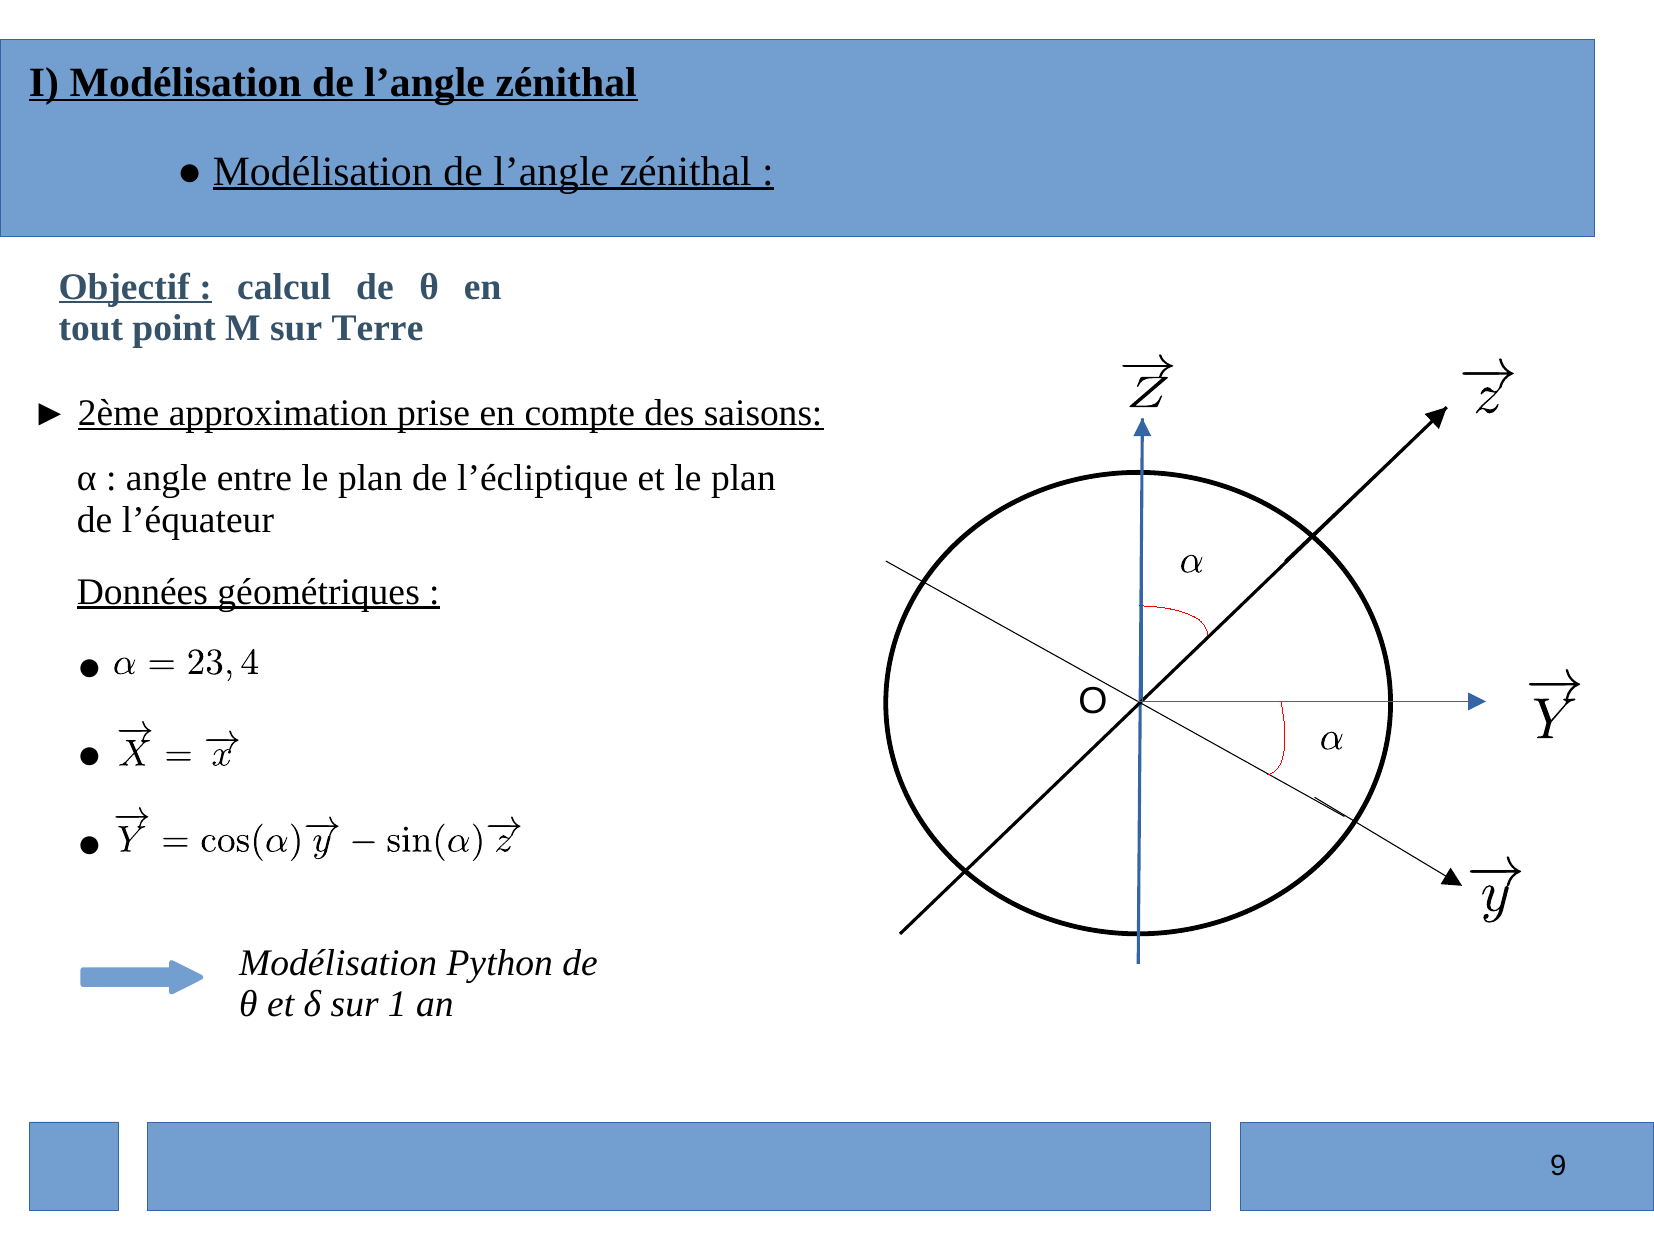

I) Modélisation de l’angle zénithal
● Modélisation de l’angle zénithal :
Objectif : calcul de θ en tout point M sur Terre
► 2ème approximation prise en compte des saisons:
α : angle entre le plan de l’écliptique et le plan de l’équateur
Données géométriques :
°
●
O
●
●
Modélisation Python de θ et δ sur 1 an
9